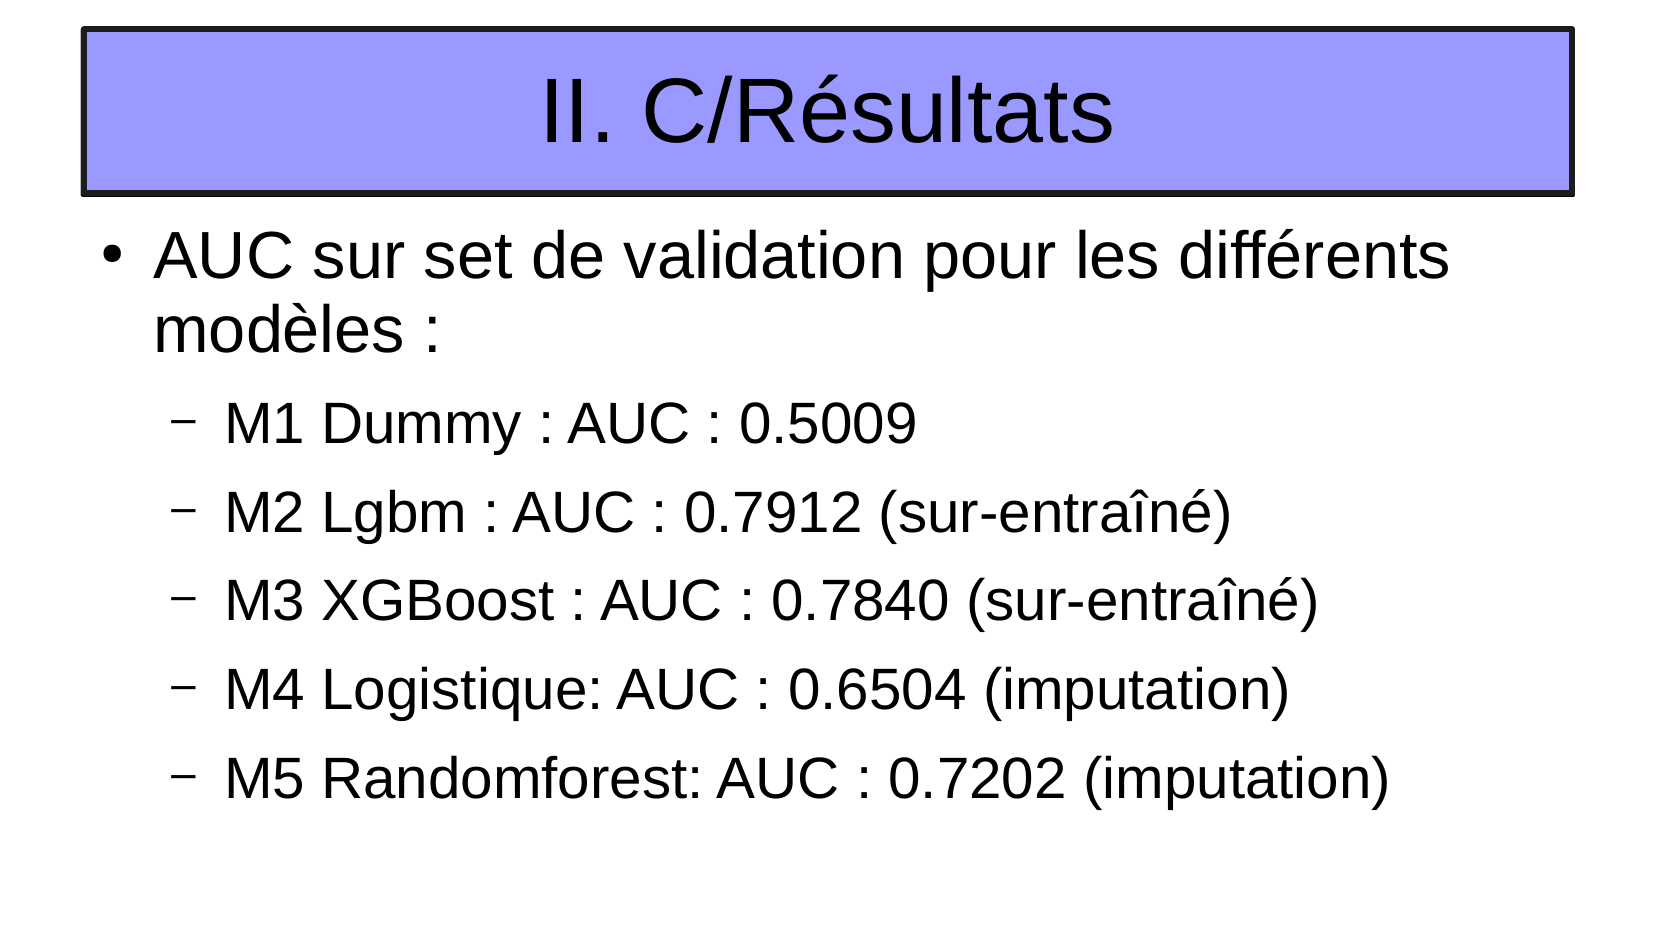

II. C/Résultats
#
AUC sur set de validation pour les différents modèles :
M1 Dummy : AUC : 0.5009
M2 Lgbm : AUC : 0.7912 (sur-entraîné)
M3 XGBoost : AUC : 0.7840 (sur-entraîné)
M4 Logistique: AUC : 0.6504 (imputation)
M5 Randomforest: AUC : 0.7202 (imputation)